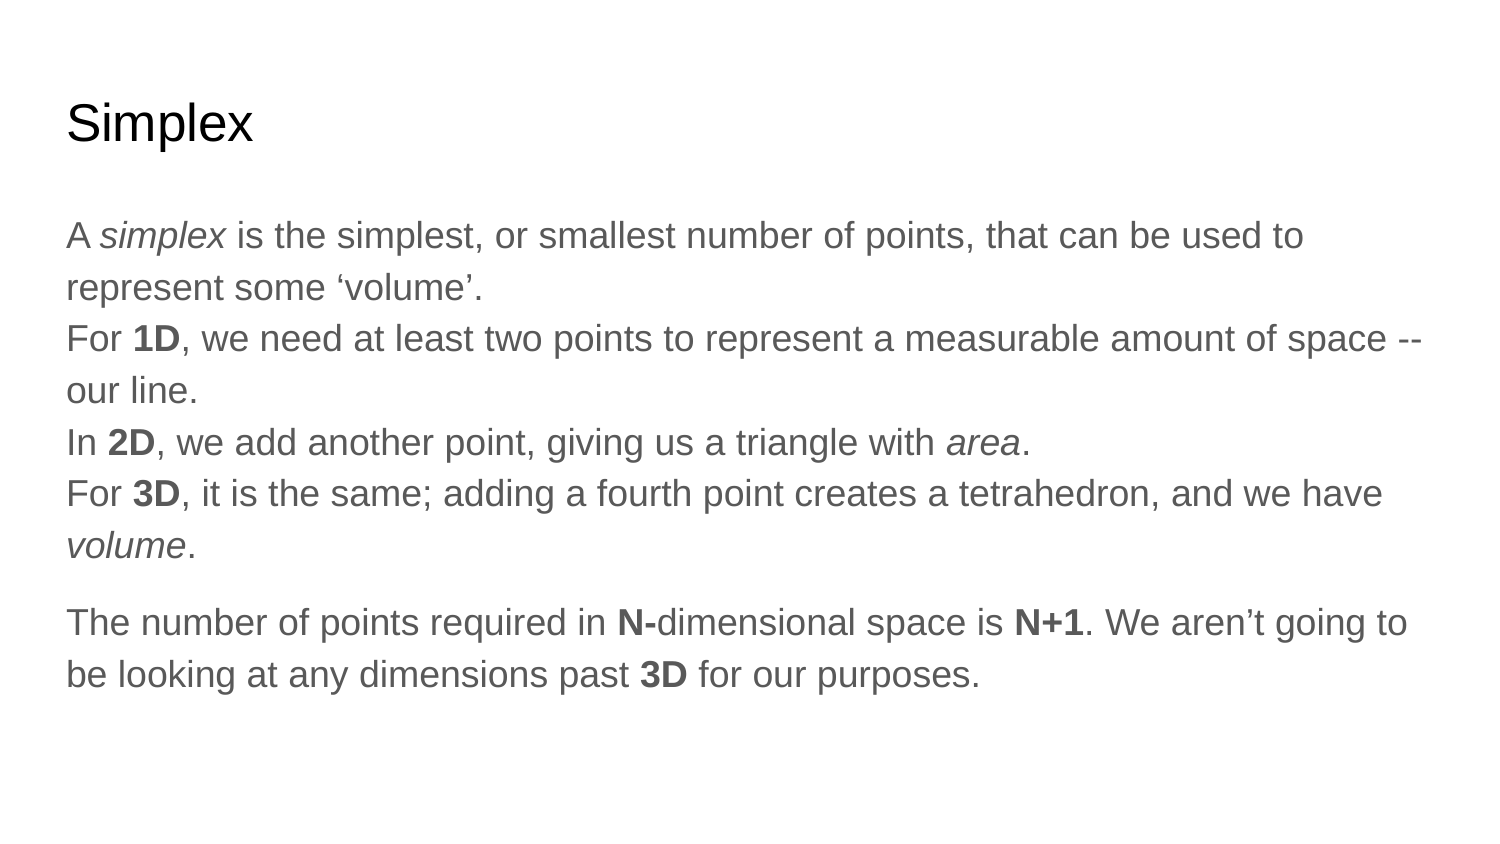

# Simplex
A simplex is the simplest, or smallest number of points, that can be used to represent some ‘volume’.
For 1D, we need at least two points to represent a measurable amount of space -- our line.
In 2D, we add another point, giving us a triangle with area.
For 3D, it is the same; adding a fourth point creates a tetrahedron, and we have volume.
The number of points required in N-dimensional space is N+1. We aren’t going to be looking at any dimensions past 3D for our purposes.